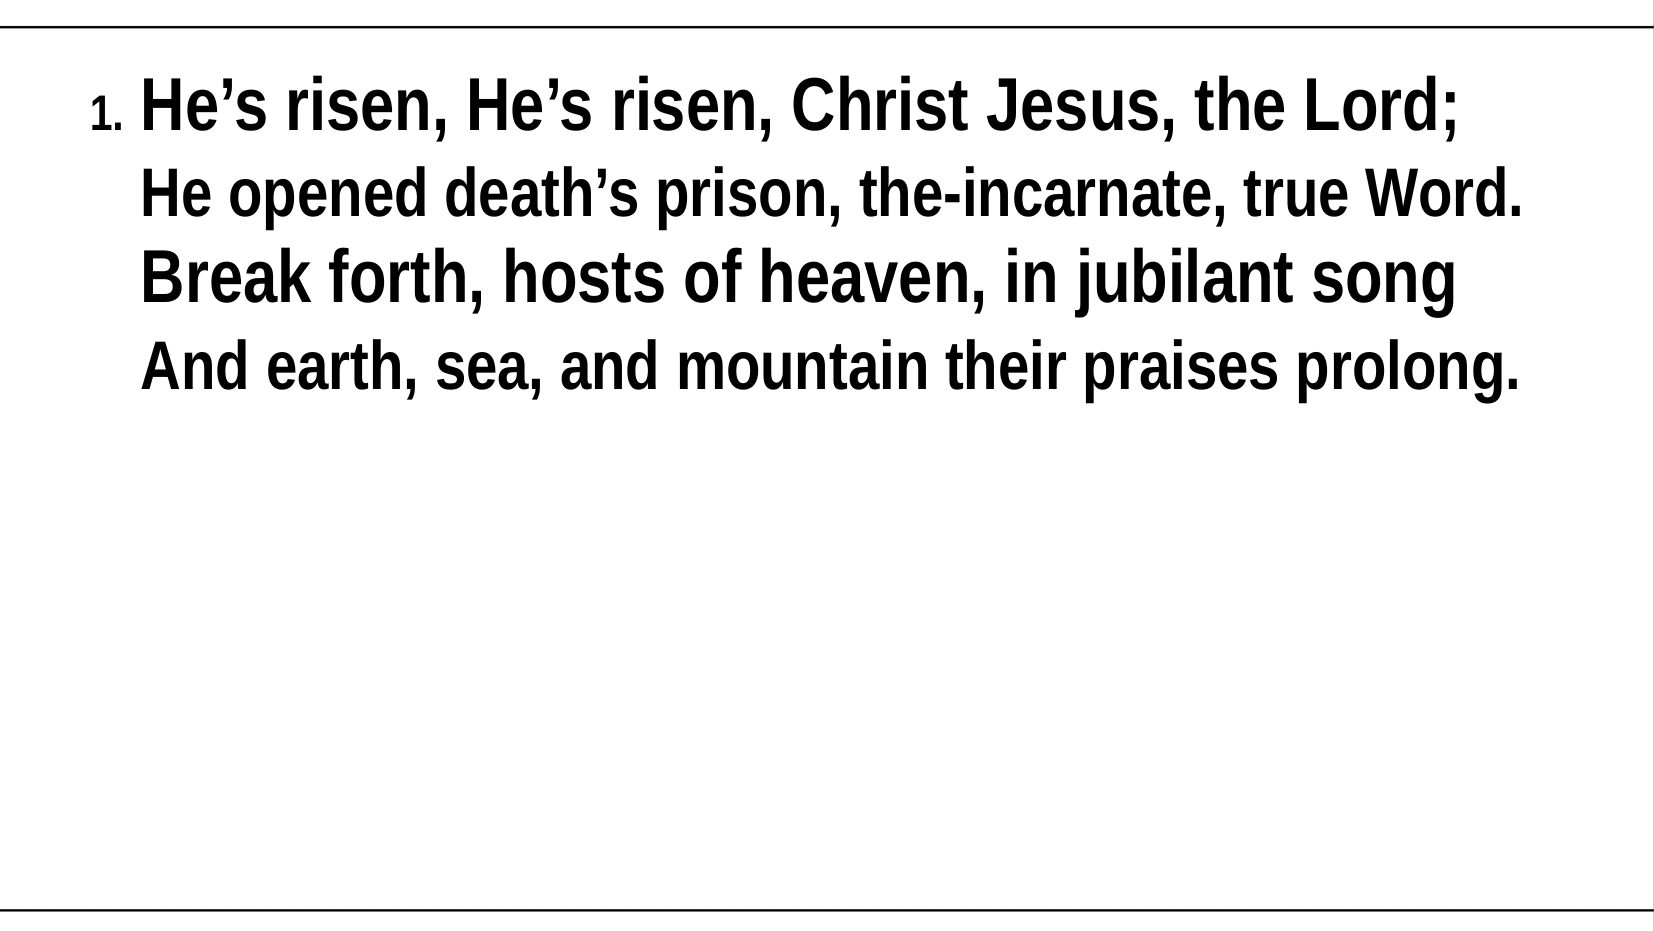

1. He’s risen, He’s risen, Christ Jesus, the Lord;
 He opened death’s prison, the-incarnate, true Word.
 Break forth, hosts of heaven, in jubilant song
 And earth, sea, and mountain their praises prolong.